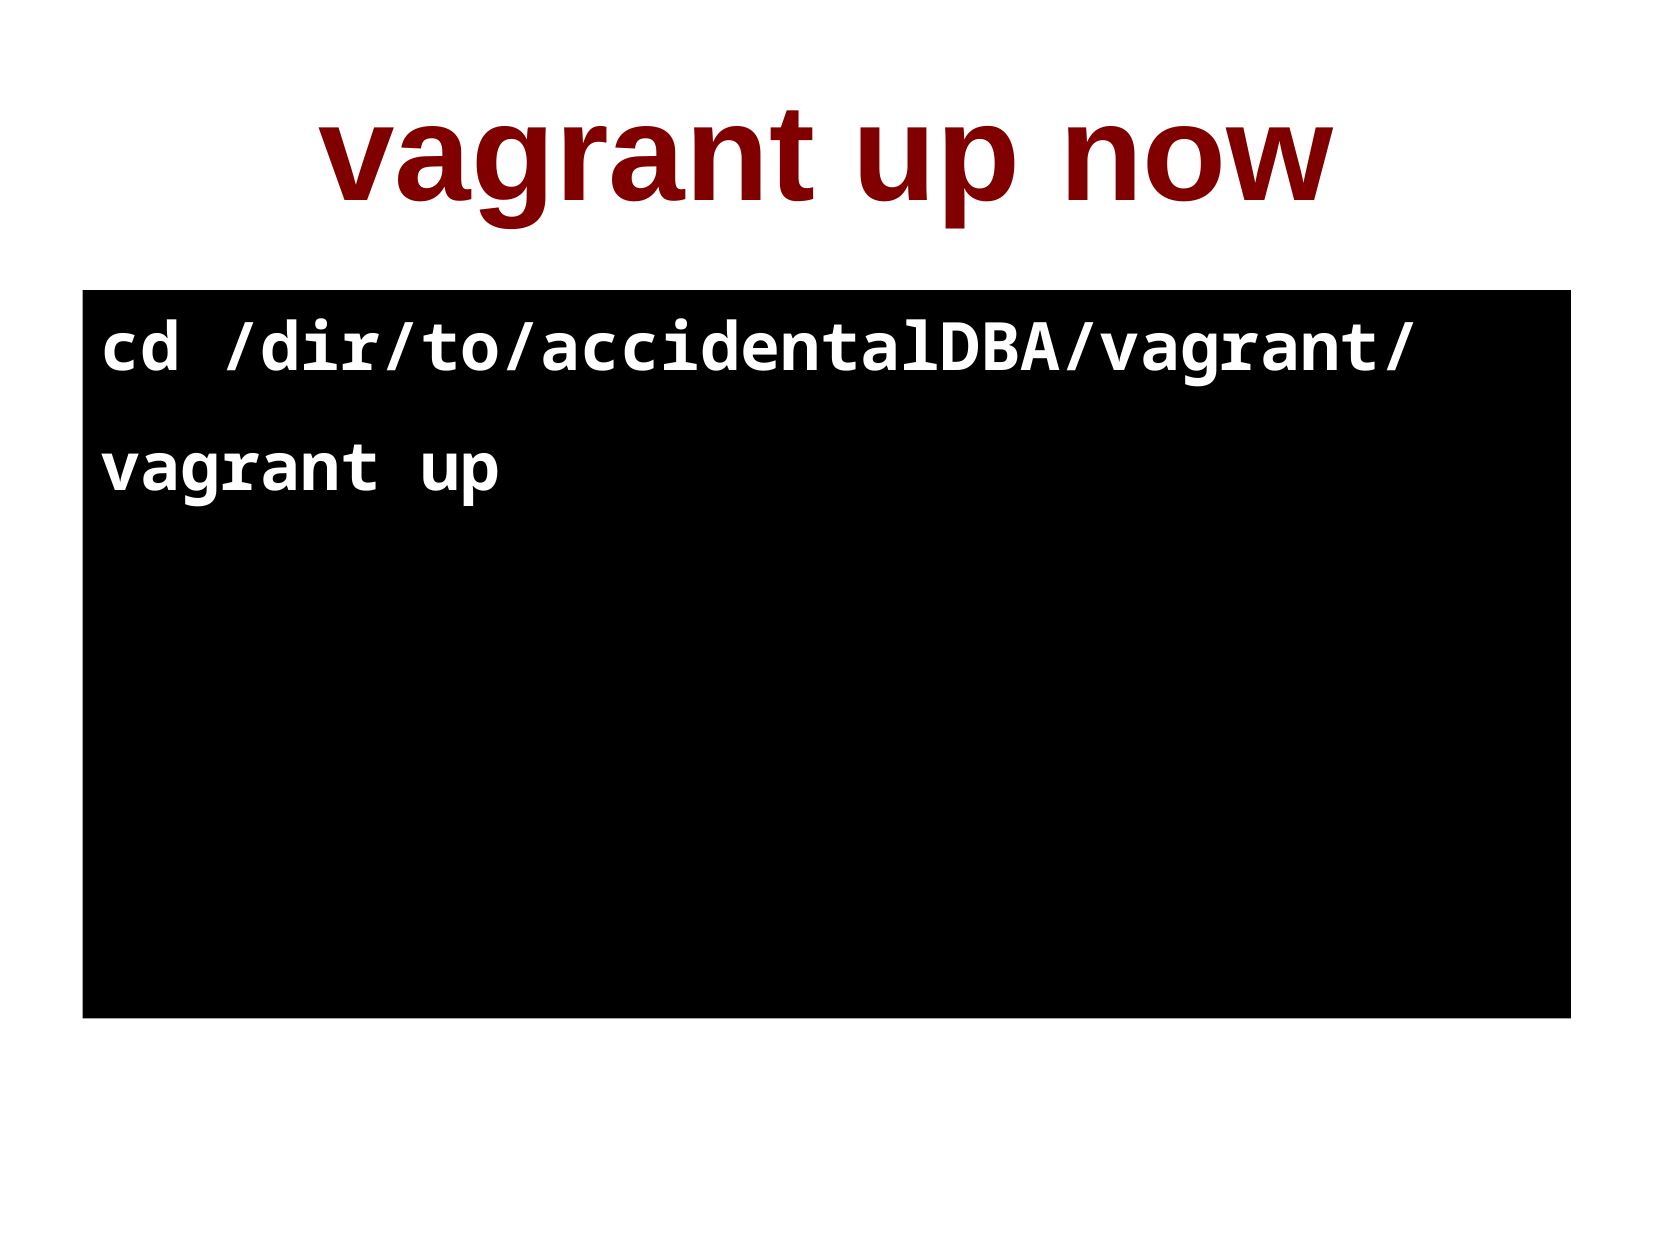

# vagrant up now
cd /dir/to/accidentalDBA/vagrant/
vagrant up